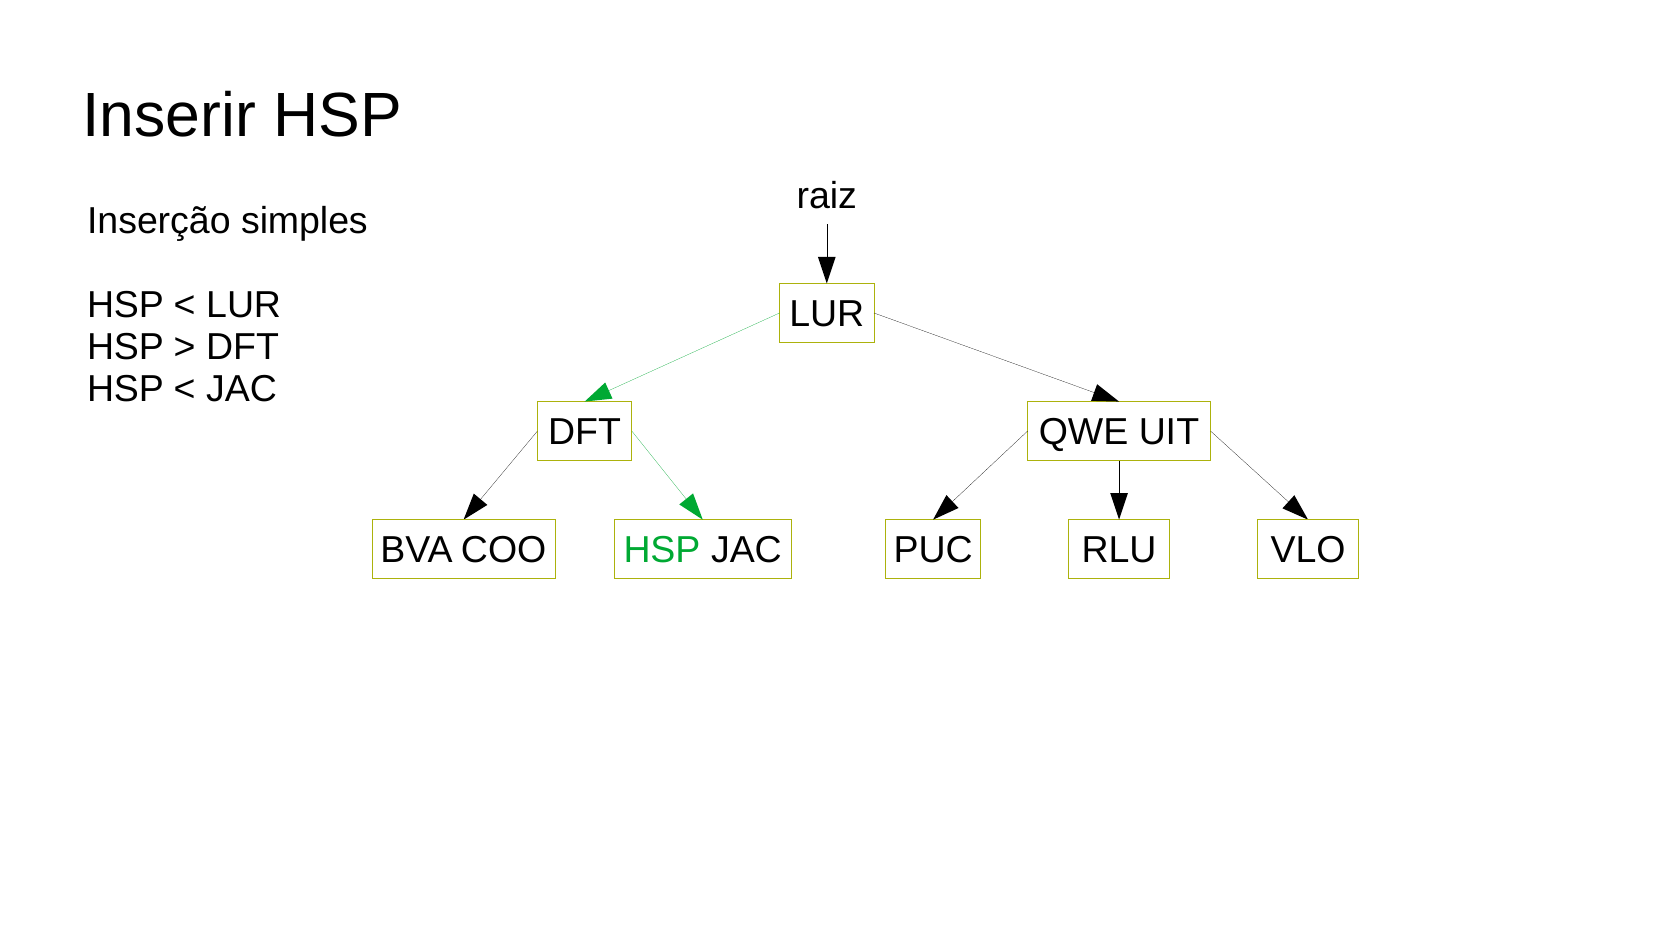

# Inserir HSP
raiz
Inserção simples
HSP < LUR
HSP > DFT
HSP < JAC
LUR
DFT
QWE UIT
BVA COO
HSP JAC
PUC
QWE
RLU
VLO